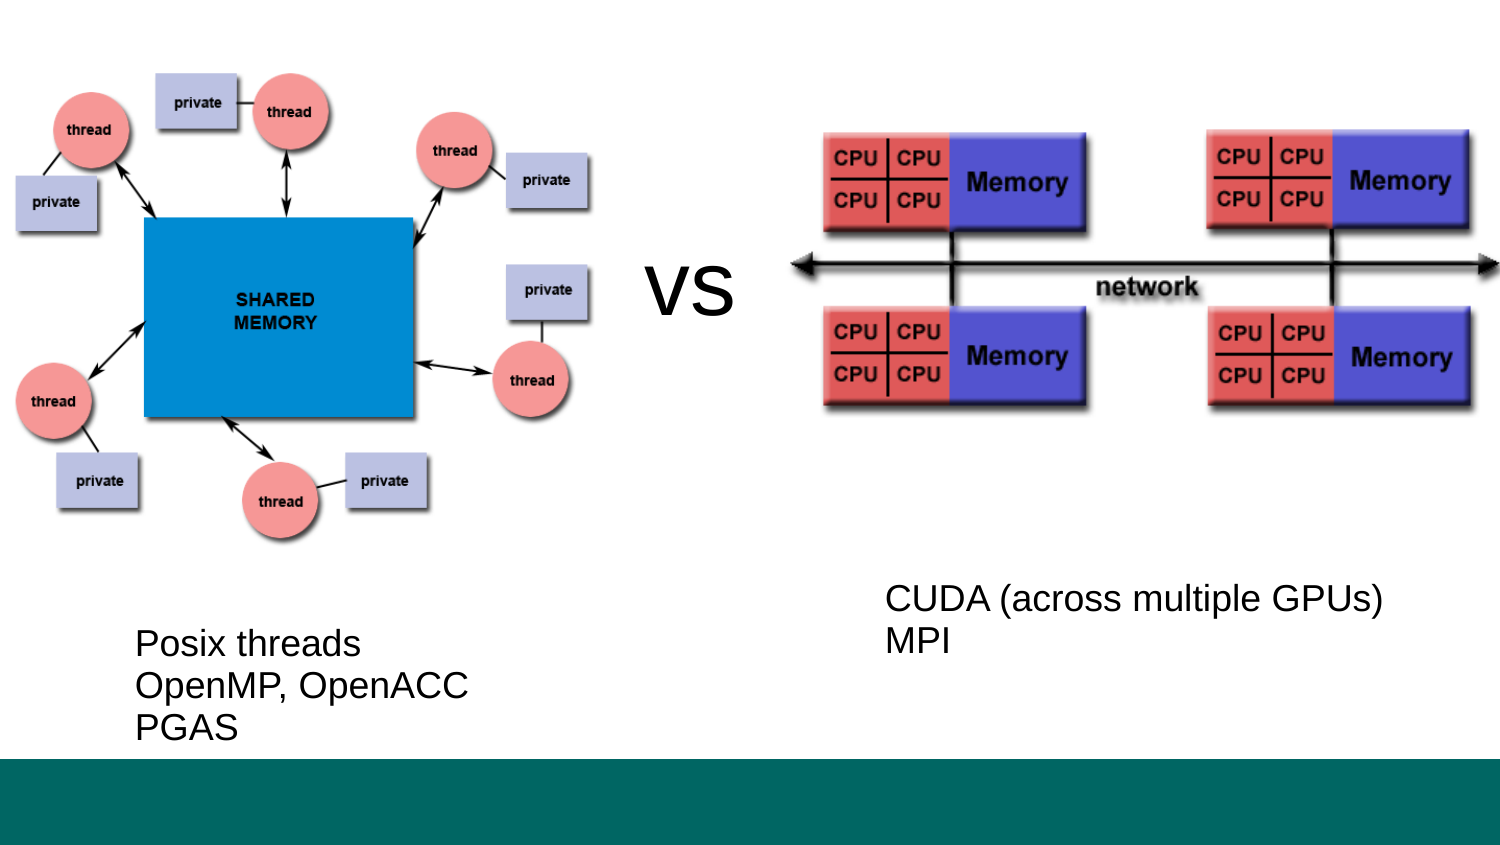

vs
CUDA (across multiple GPUs)
MPI
Posix threads
OpenMP, OpenACC
PGAS